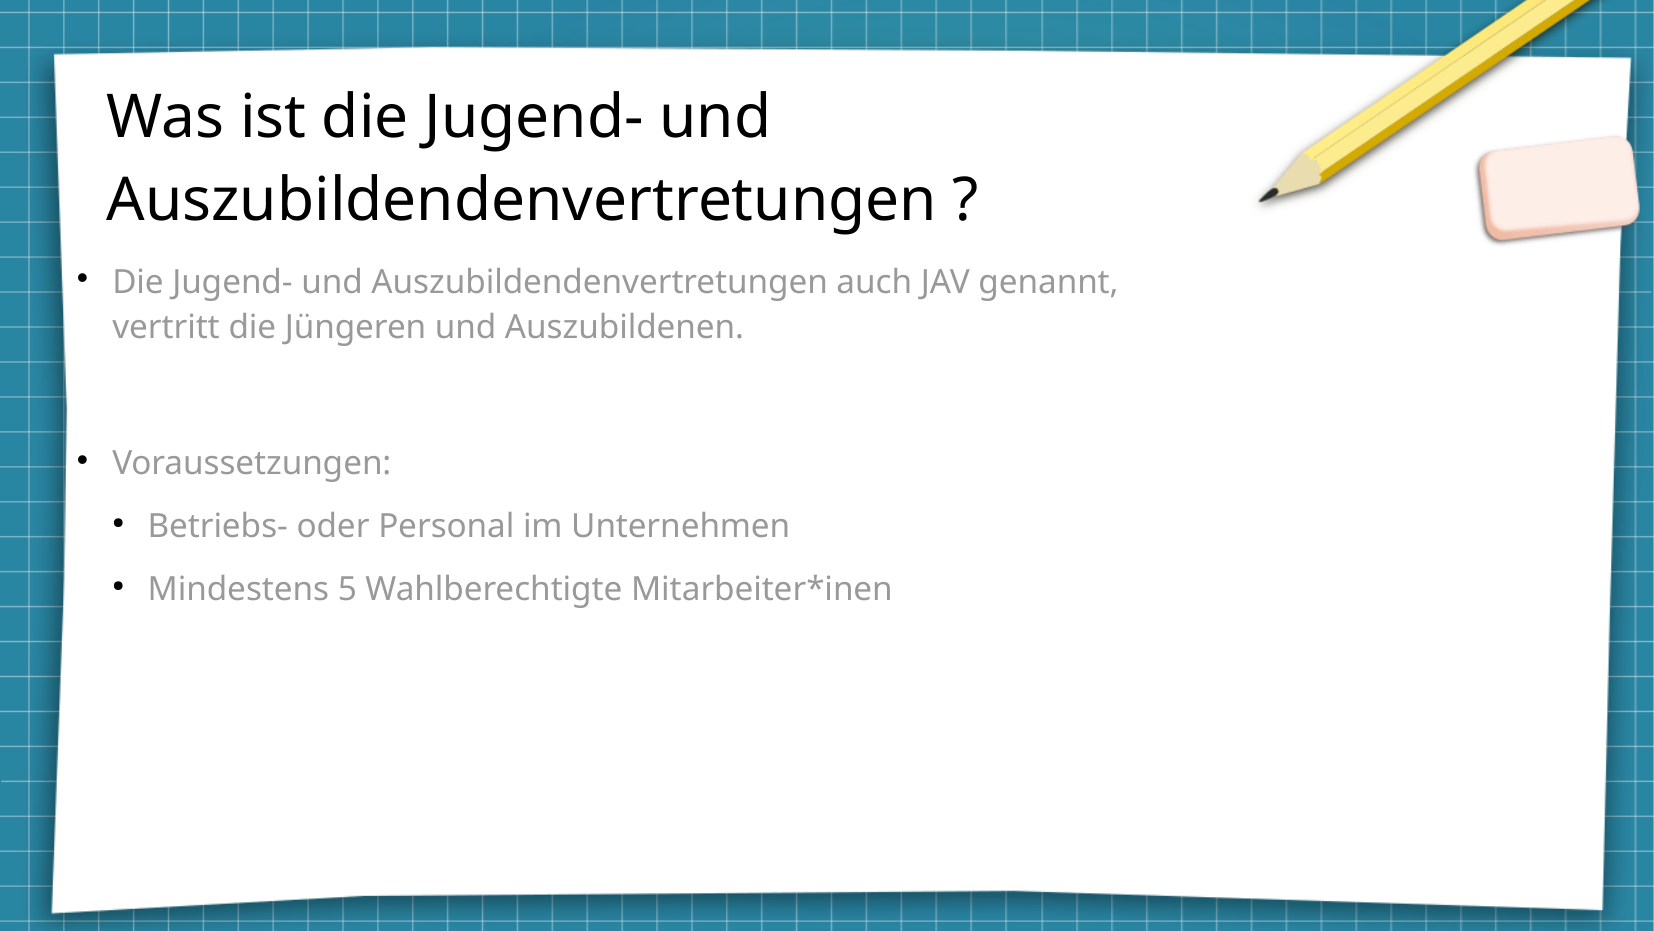

# Was ist die Jugend- und Auszubildendenvertretungen ?
Die Jugend- und Auszubildendenvertretungen auch JAV genannt,
vertritt die Jüngeren und Auszubildenen.
Voraussetzungen:
Betriebs- oder Personal im Unternehmen
Mindestens 5 Wahlberechtigte Mitarbeiter*inen